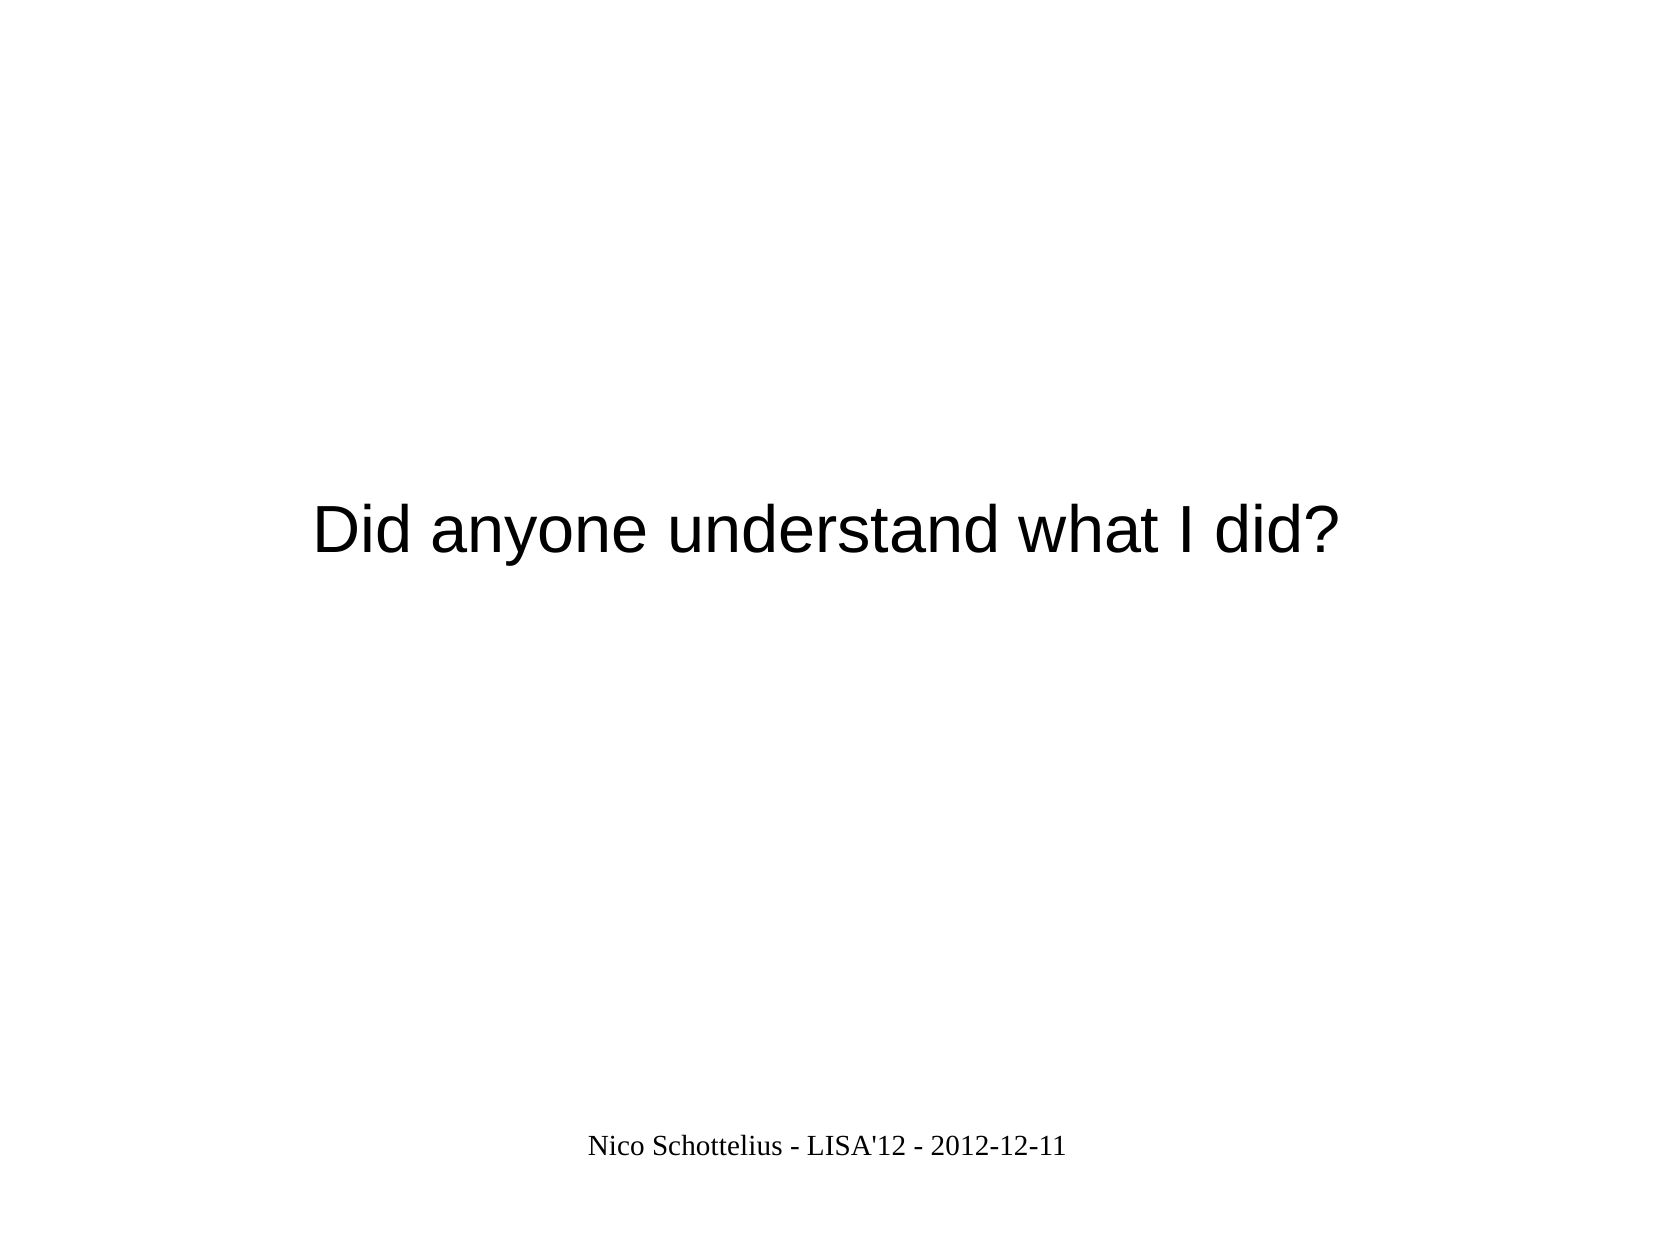

# Did anyone understand what I did?
Nico Schottelius - LISA'12 - 2012-12-11